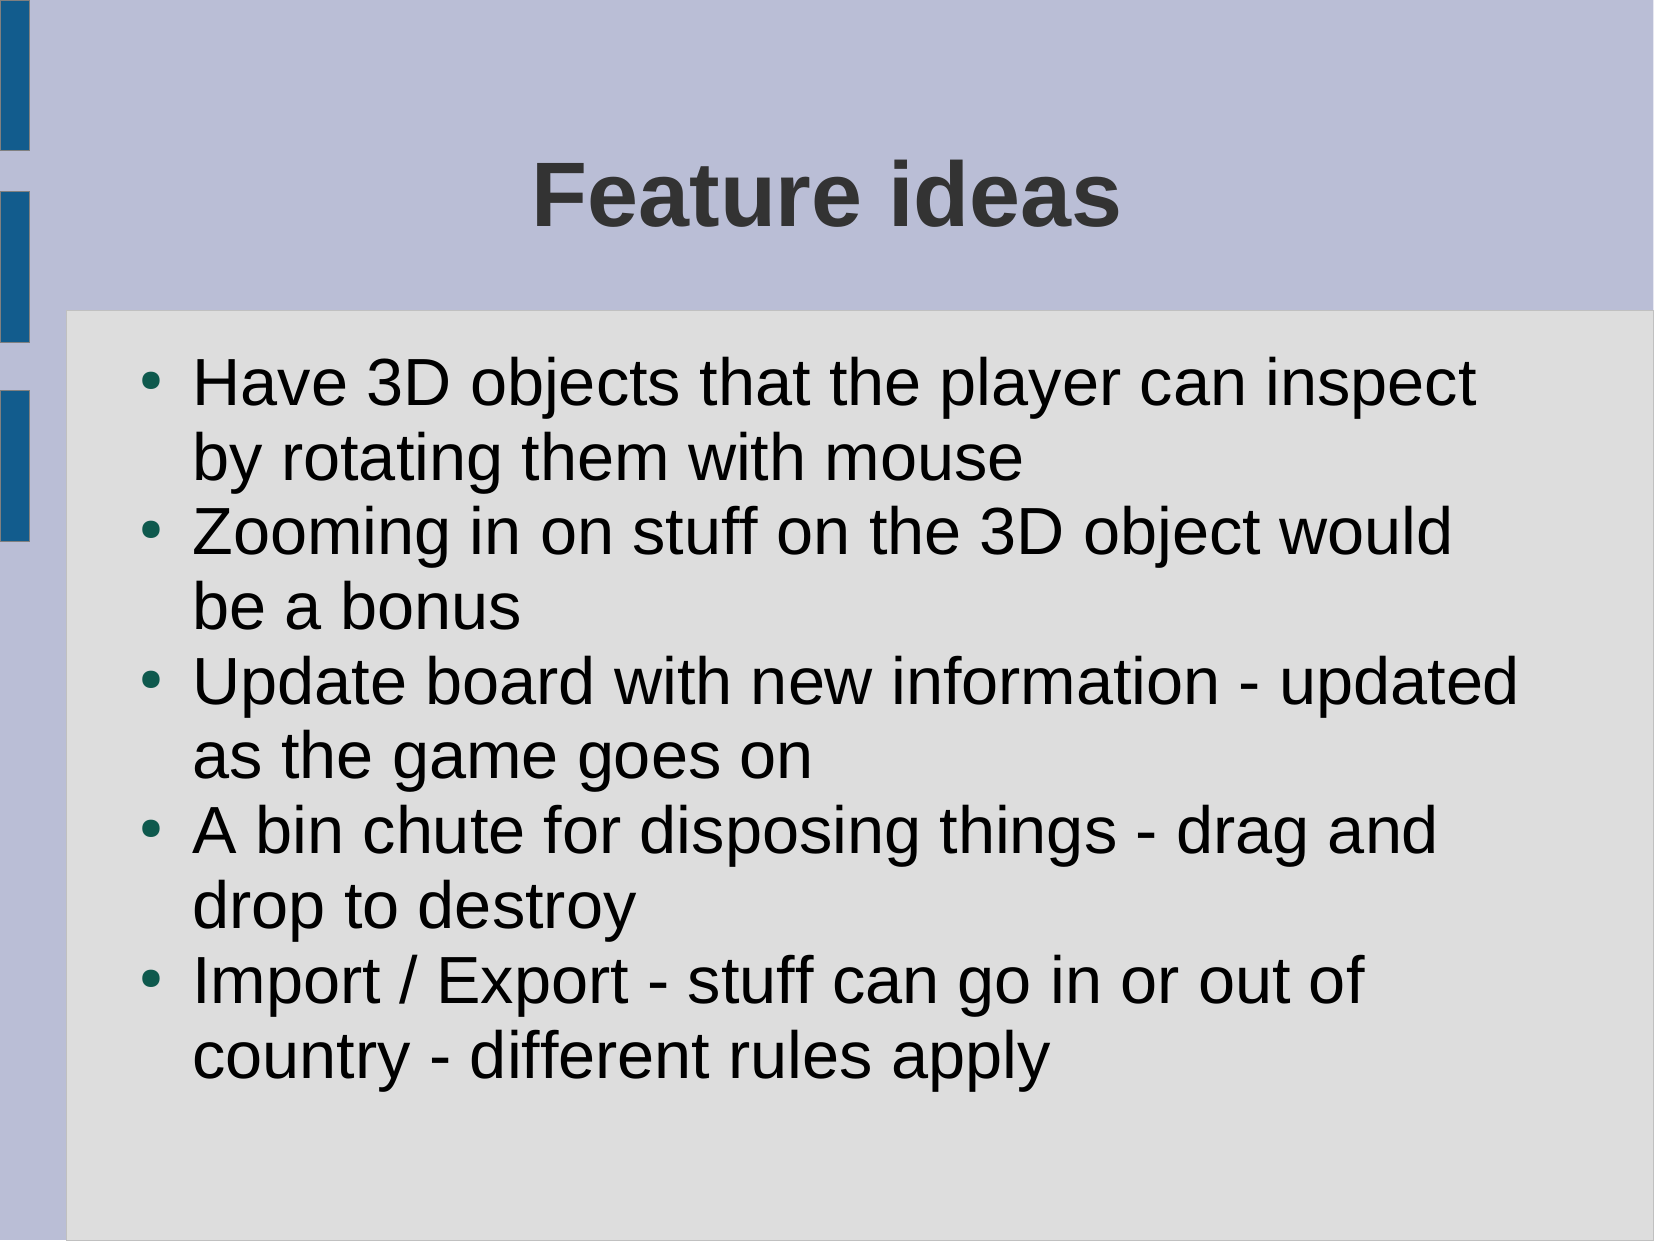

# Feature ideas
Have 3D objects that the player can inspect by rotating them with mouse
Zooming in on stuff on the 3D object would be a bonus
Update board with new information - updated as the game goes on
A bin chute for disposing things - drag and drop to destroy
Import / Export - stuff can go in or out of country - different rules apply